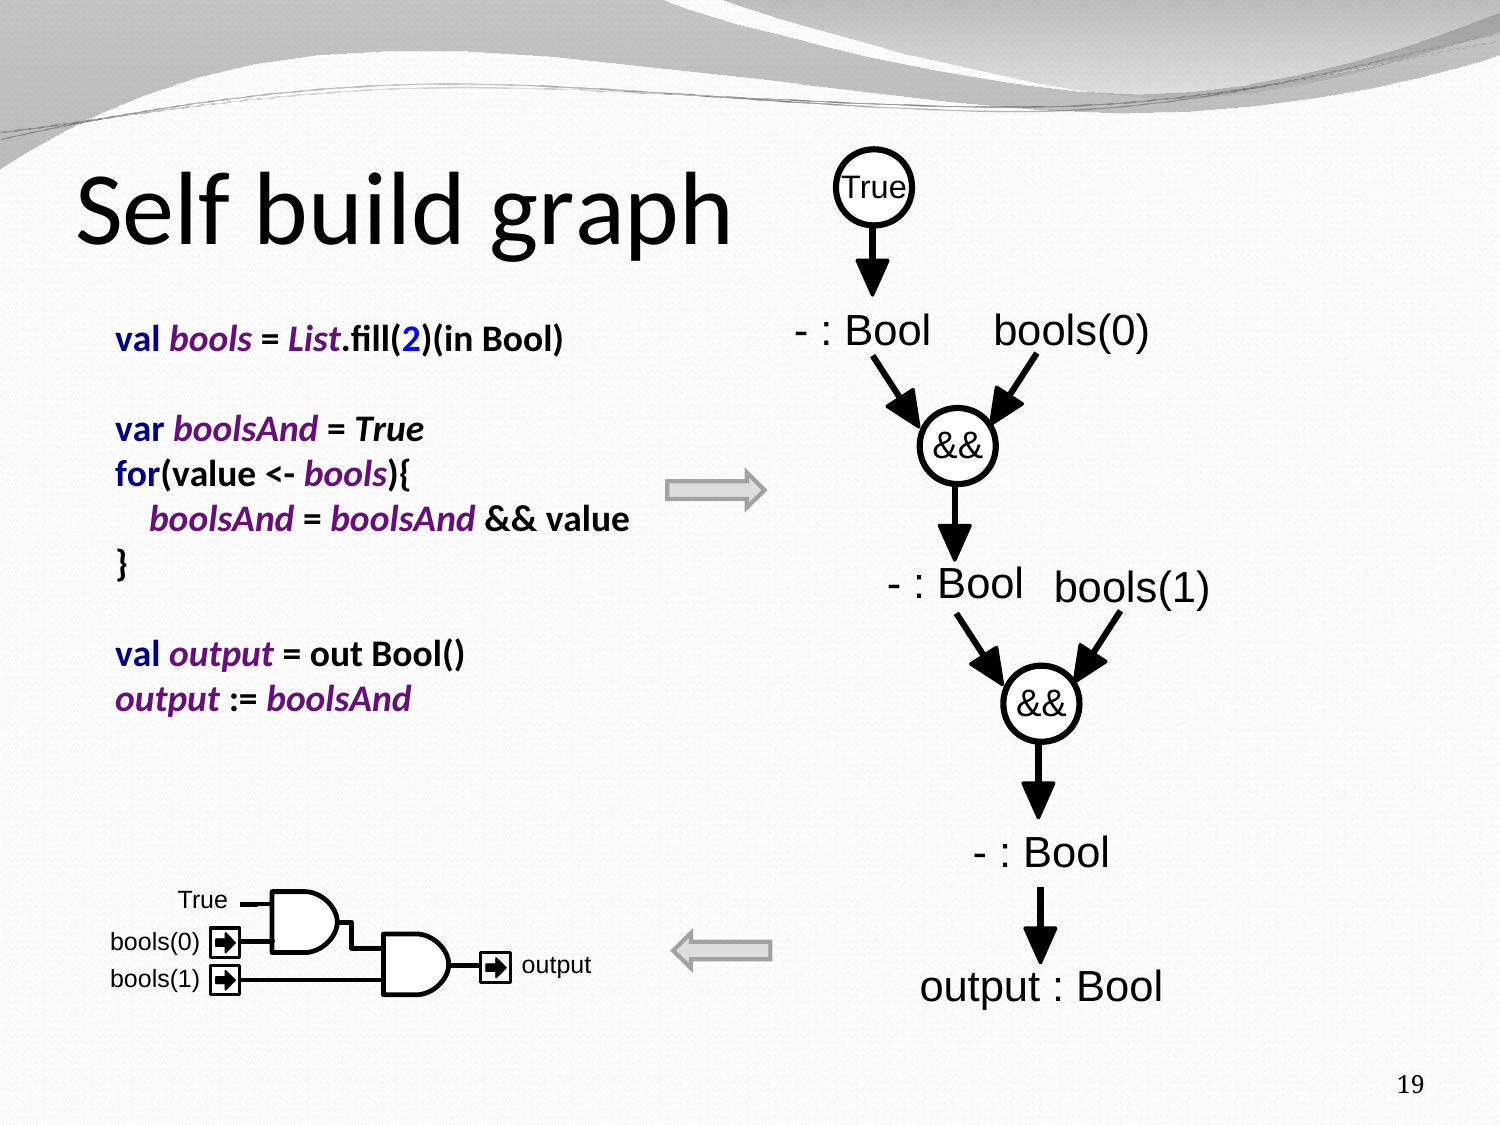

# Self build graph
val bools = List.fill(2)(in Bool)
var boolsAnd = True
for(value <- bools){
 boolsAnd = boolsAnd && value
}
val output = out Bool()
output := boolsAnd